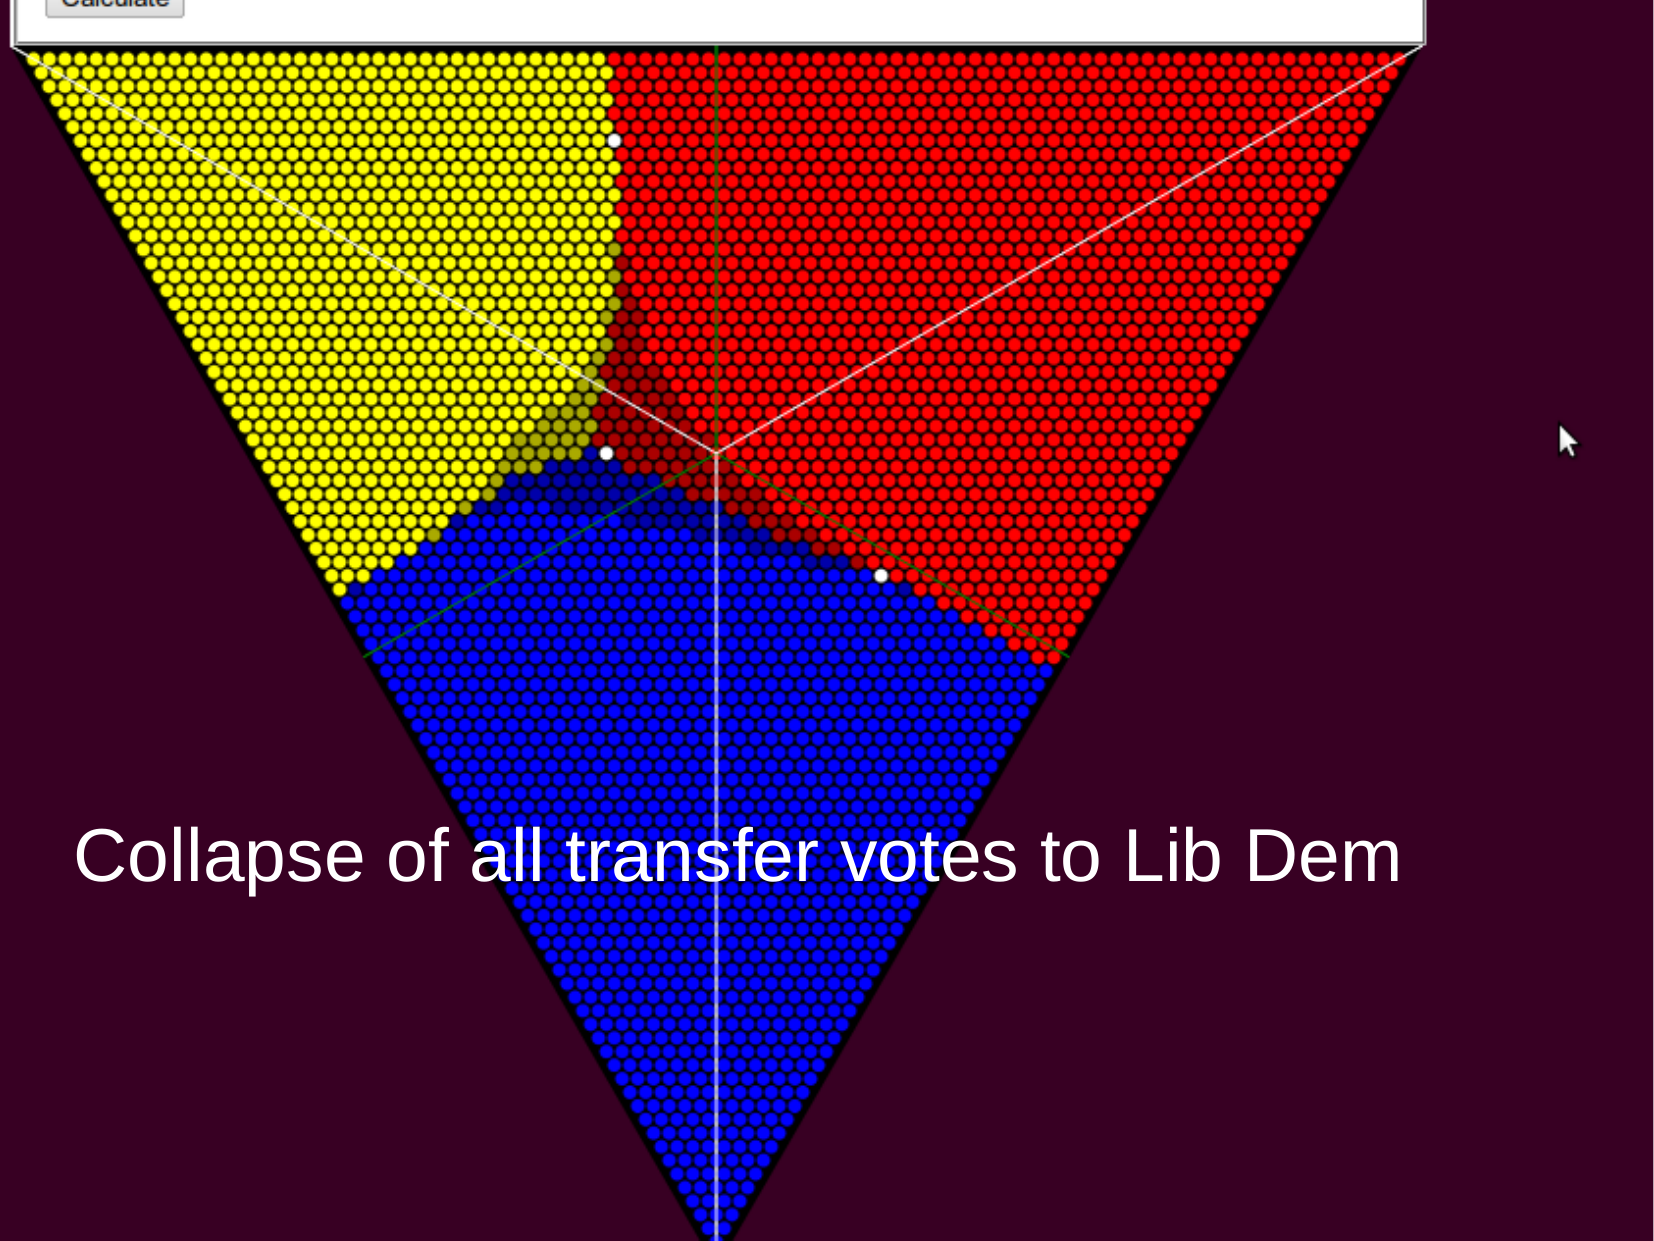

Collapse of all transfer votes to Lib Dem